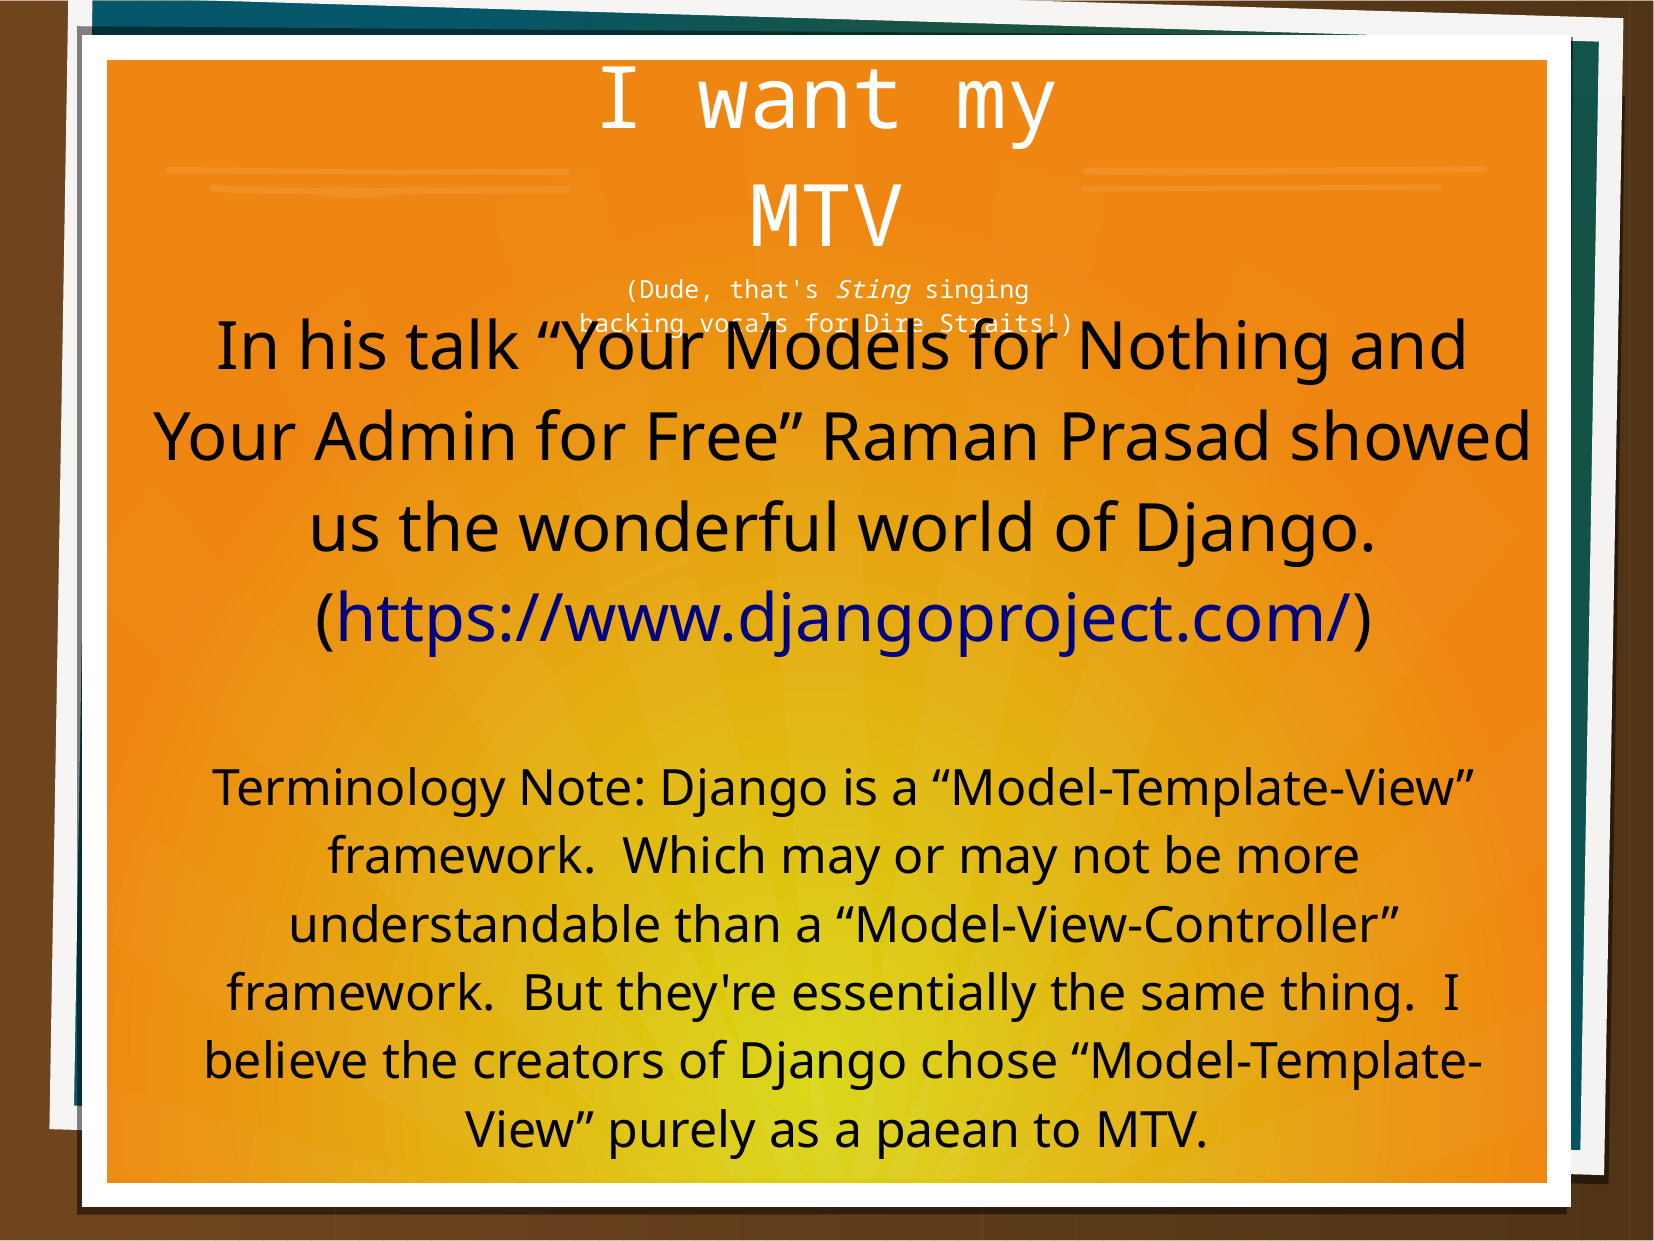

# I want my MTV (Dude, that's Sting singing backing vocals for Dire Straits!)
In his talk “Your Models for Nothing and Your Admin for Free” Raman Prasad showed us the wonderful world of Django.
(https://www.djangoproject.com/)
Terminology Note: Django is a “Model-Template-View” framework. Which may or may not be more understandable than a “Model-View-Controller” framework. But they're essentially the same thing. I believe the creators of Django chose “Model-Template-View” purely as a paean to MTV.